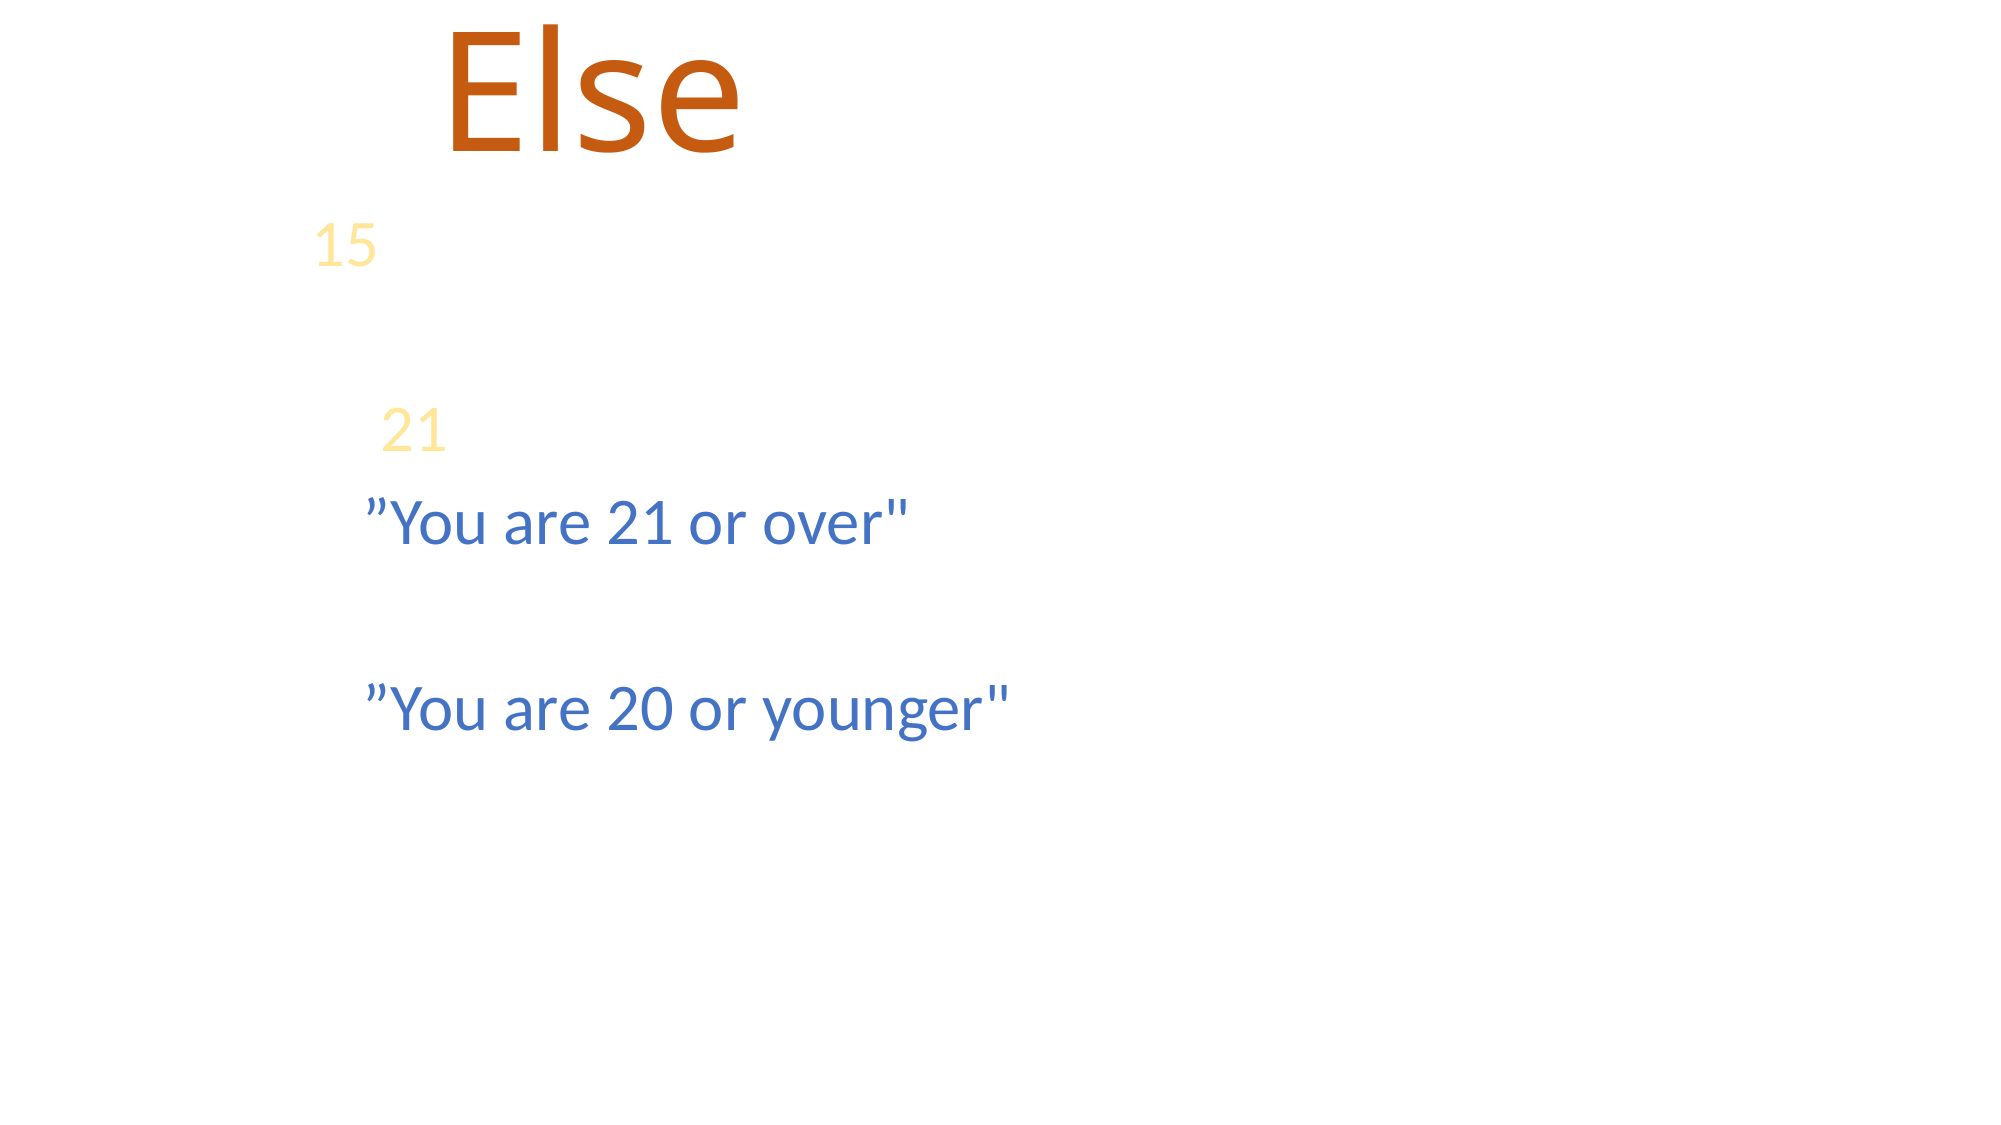

# Else
age = 15
if age >=21:
 print(”You are 21 or over")
else:
 print(”You are 20 or younger")